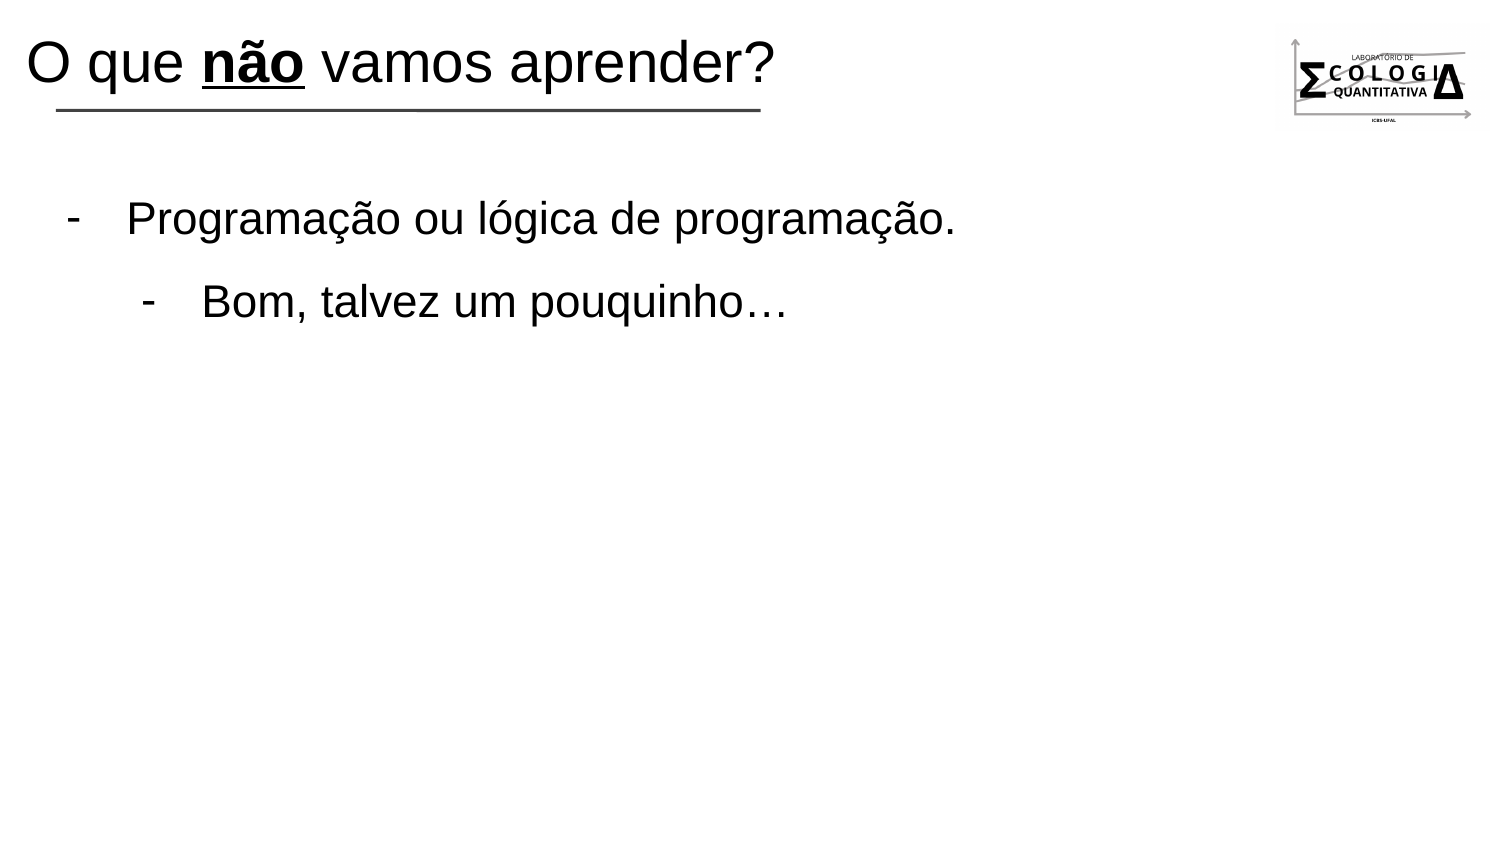

O que não vamos aprender?
Programação ou lógica de programação.
Bom, talvez um pouquinho…